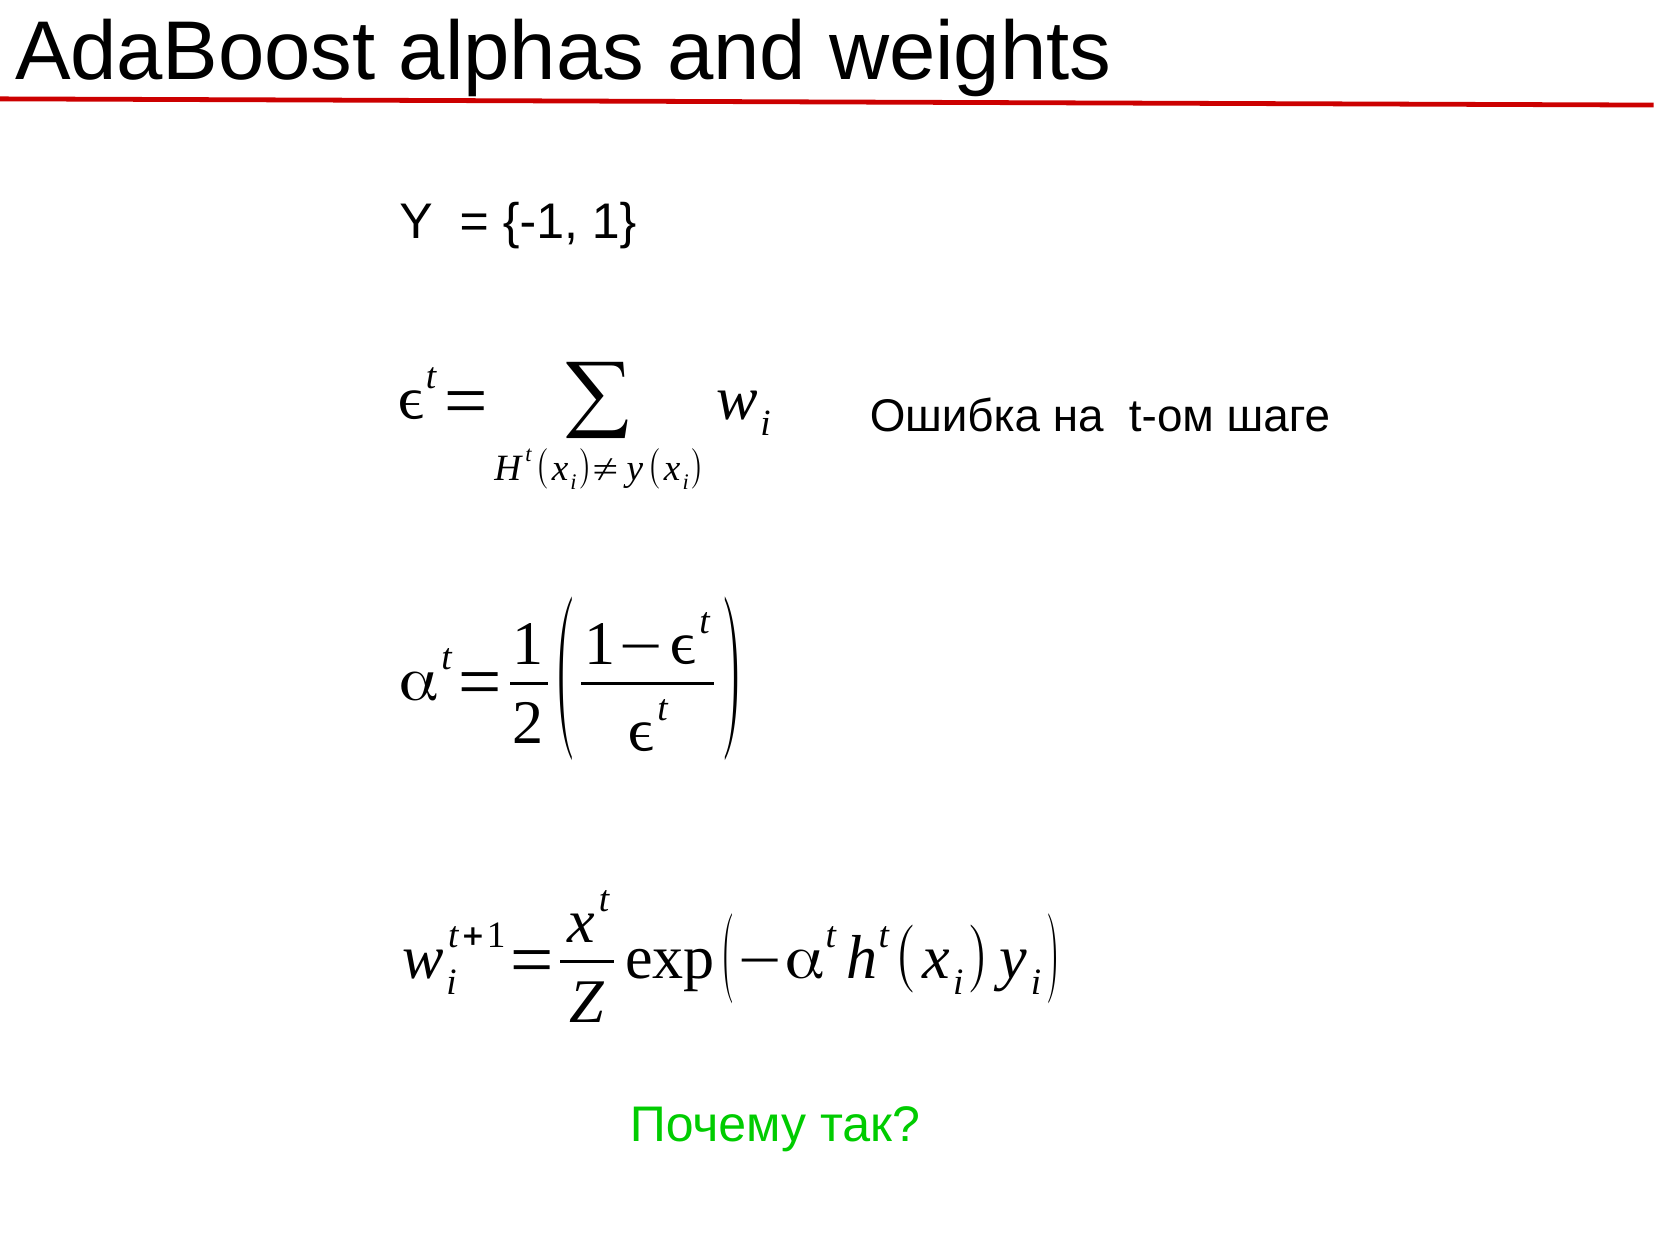

# AdaBoost alphas and weights
Y = {-1, 1}
Ошибка на t-ом шаге
Почему так?